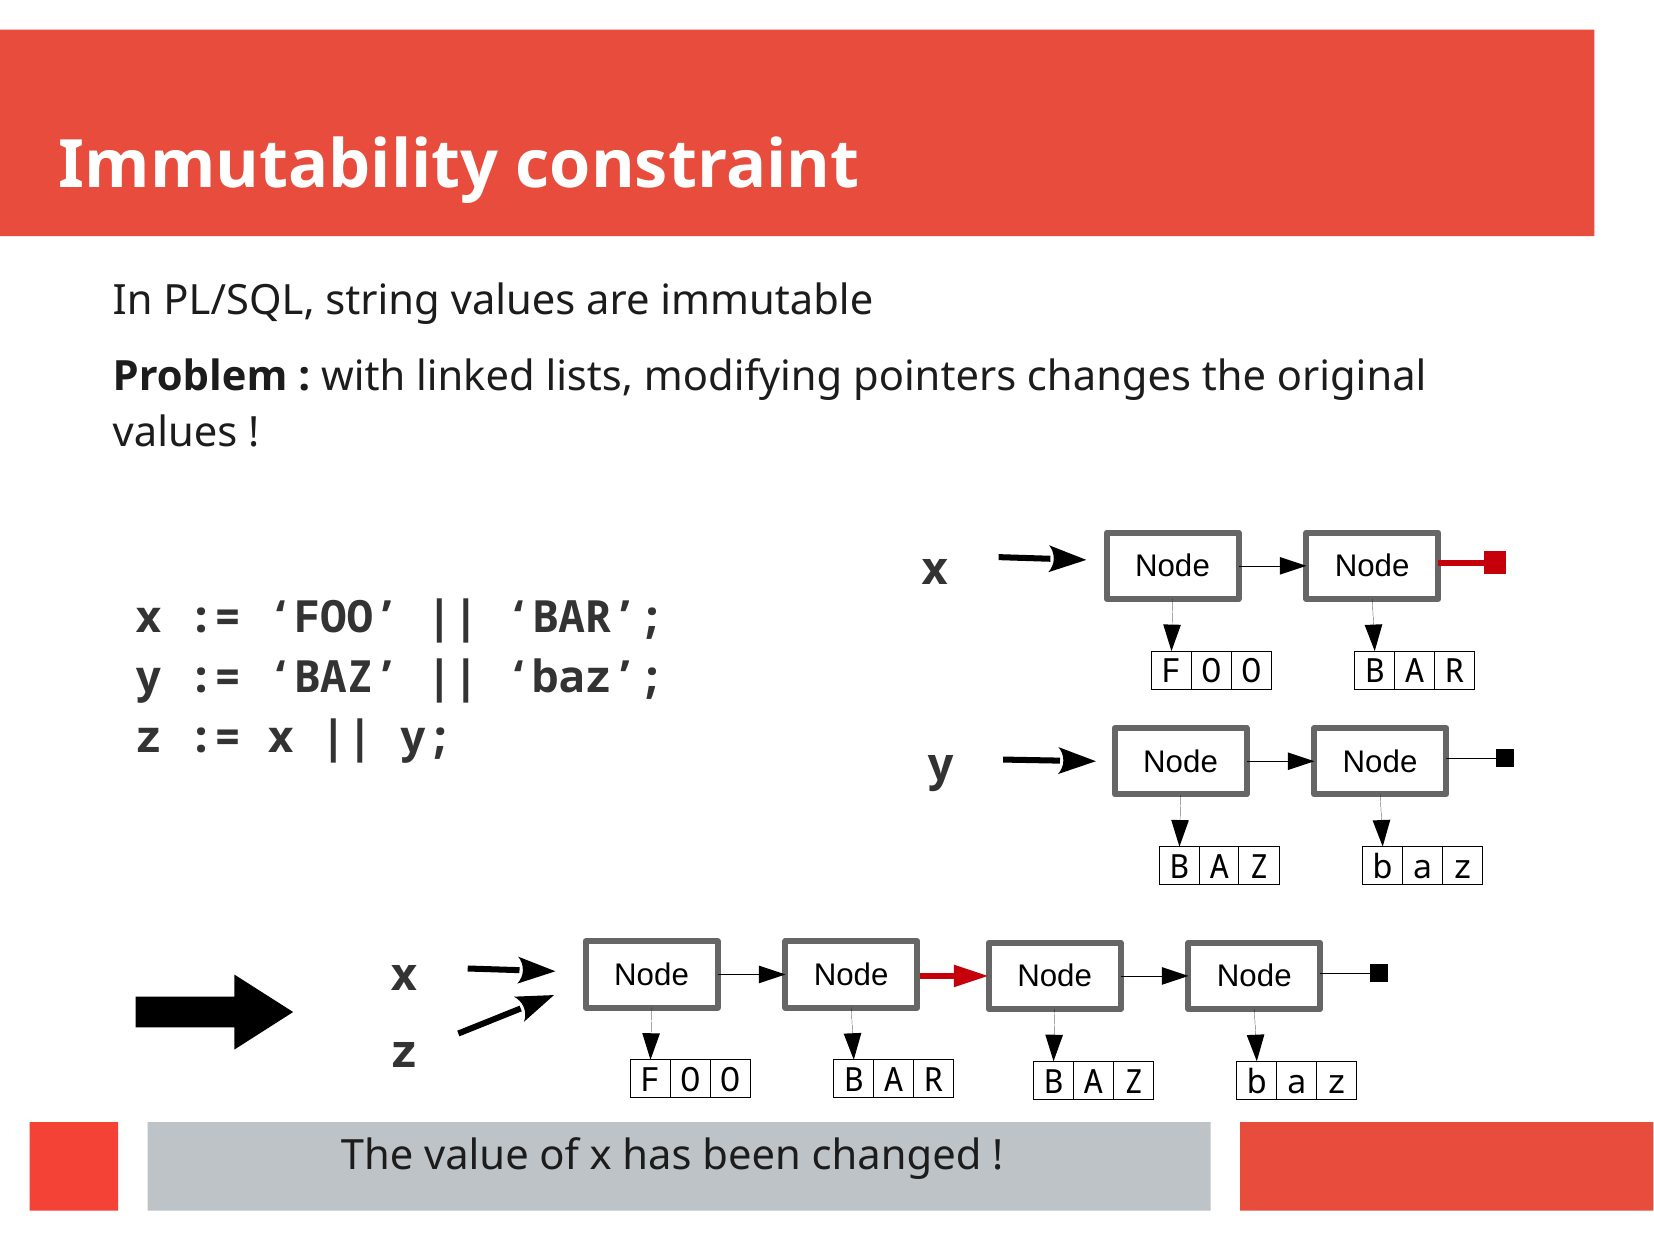

# Immutability constraint
In PL/SQL, string values are immutable
Problem : with linked lists, modifying pointers changes the original values !
Node
Node
x
x := ‘FOO’ || ‘BAR’;
y := ‘BAZ’ || ‘baz’;
z := x || y;
F
O
O
B
A
R
Node
Node
y
B
A
Z
b
a
z
x
Node
Node
Node
Node
z
F
O
O
B
A
R
B
A
Z
b
a
z
The value of x has been changed !